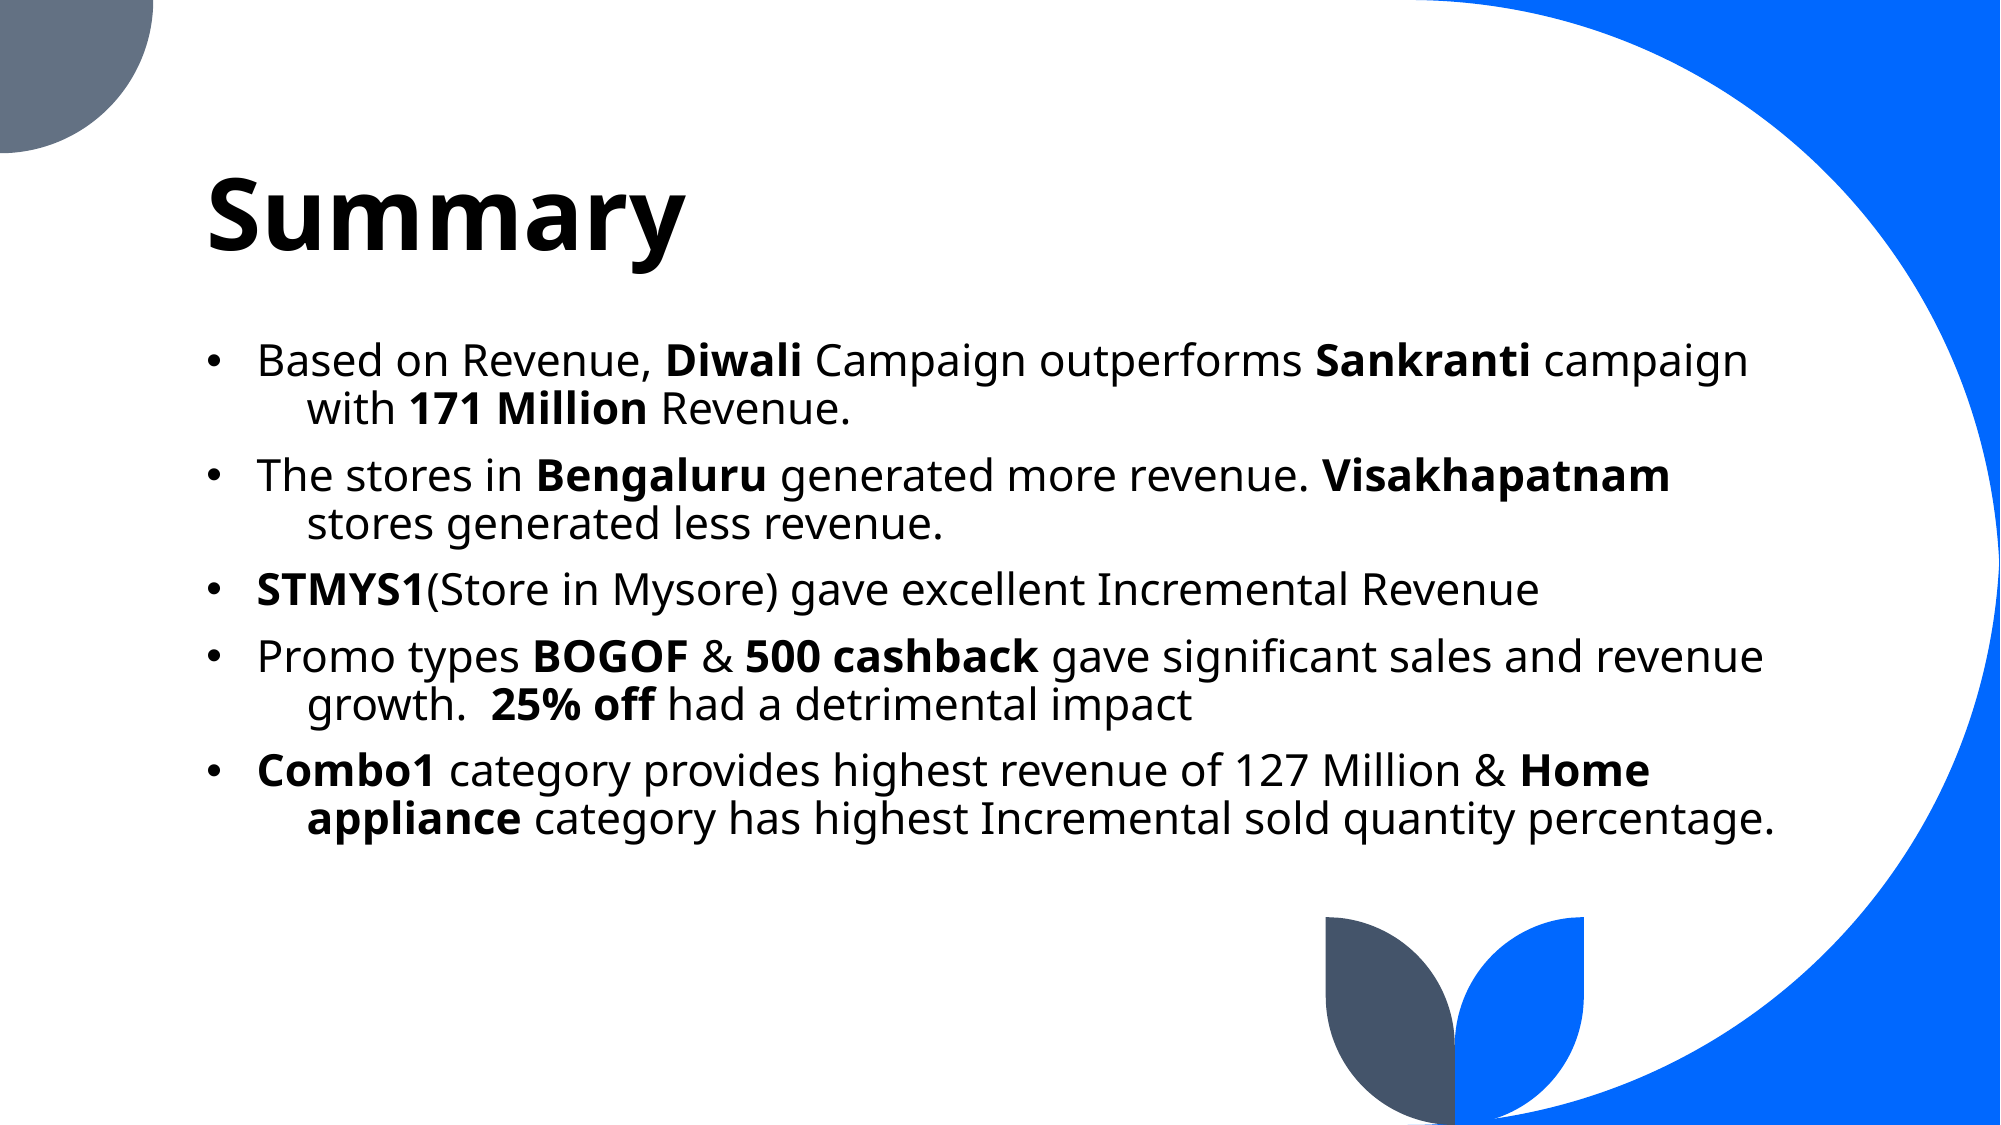

# Summary
Based on Revenue, Diwali Campaign outperforms Sankranti campaign with 171 Million Revenue.
The stores in Bengaluru generated more revenue. Visakhapatnam stores generated less revenue.
STMYS1(Store in Mysore) gave excellent Incremental Revenue
Promo types BOGOF & 500 cashback gave significant sales and revenue growth. 25% off had a detrimental impact
Combo1 category provides highest revenue of 127 Million & Home appliance category has highest Incremental sold quantity percentage.